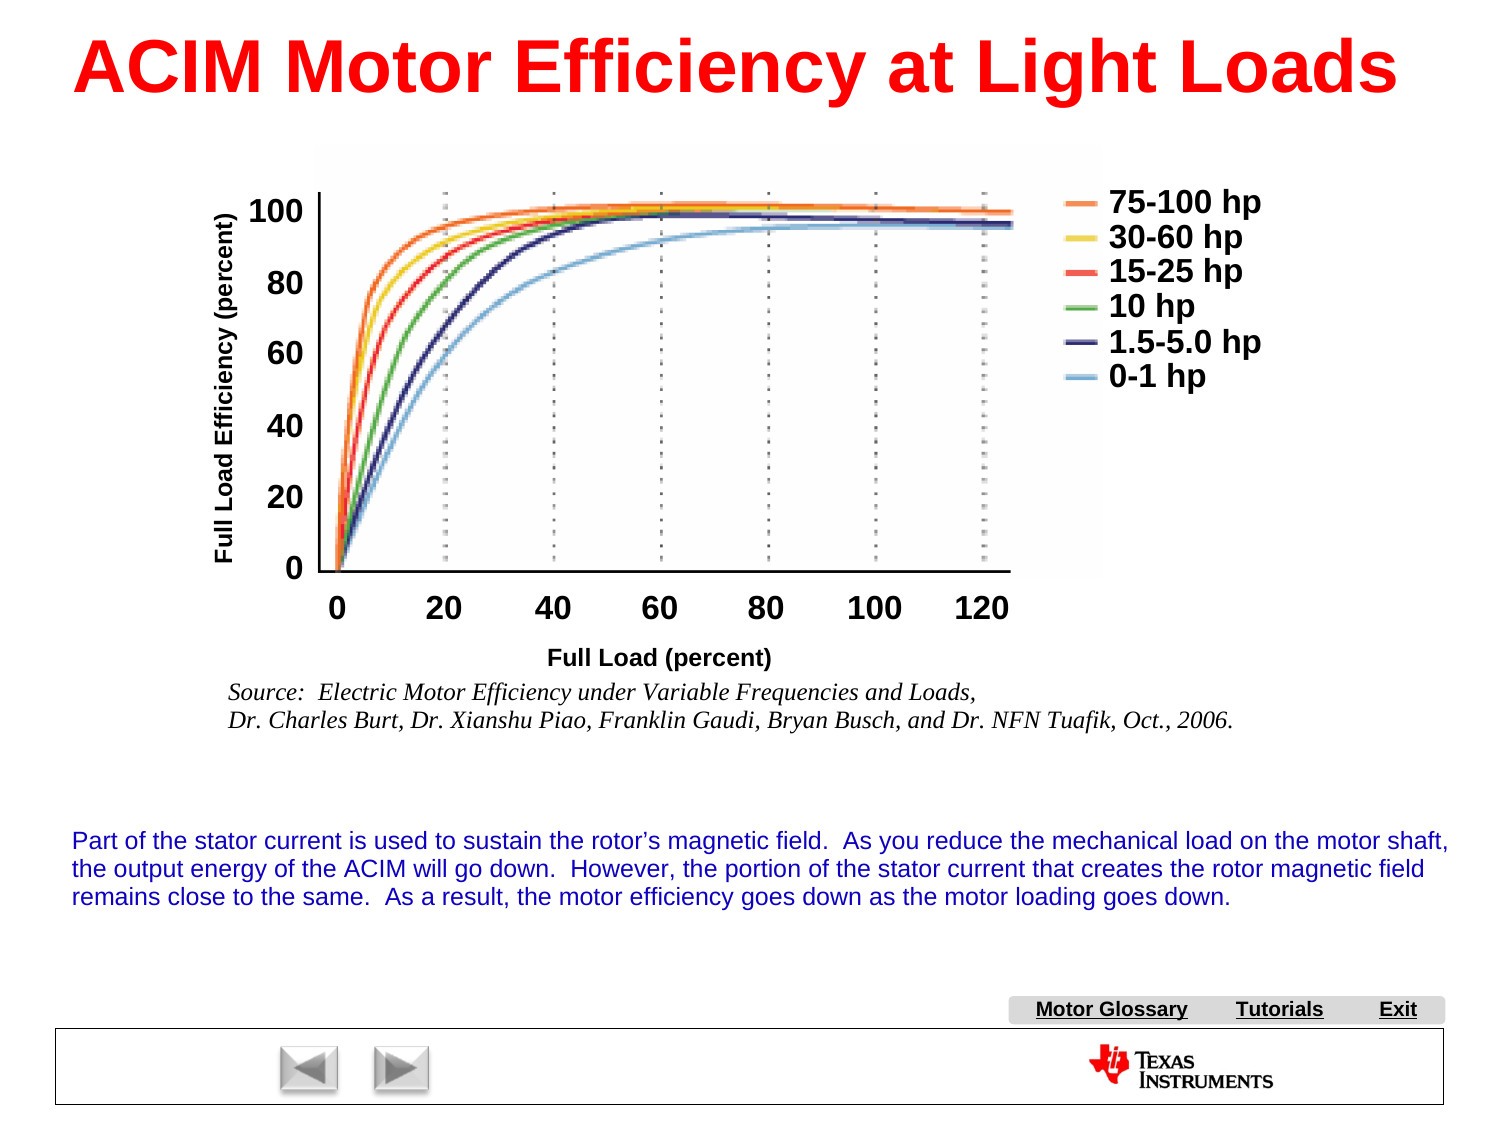

# ACIM Motor Efficiency at Light Loads
75-100 hp
100
30-60 hp
15-25 hp
80
10 hp
1.5-5.0 hp
60
0-1 hp
Full Load Efficiency (percent)
40
20
0
0
20
40
60
80
100
120
Full Load (percent)
Source: Electric Motor Efficiency under Variable Frequencies and Loads,
Dr. Charles Burt, Dr. Xianshu Piao, Franklin Gaudi, Bryan Busch, and Dr. NFN Tuafik, Oct., 2006.
Part of the stator current is used to sustain the rotor’s magnetic field. As you reduce the mechanical load on the motor shaft, the output energy of the ACIM will go down. However, the portion of the stator current that creates the rotor magnetic field remains close to the same. As a result, the motor efficiency goes down as the motor loading goes down.